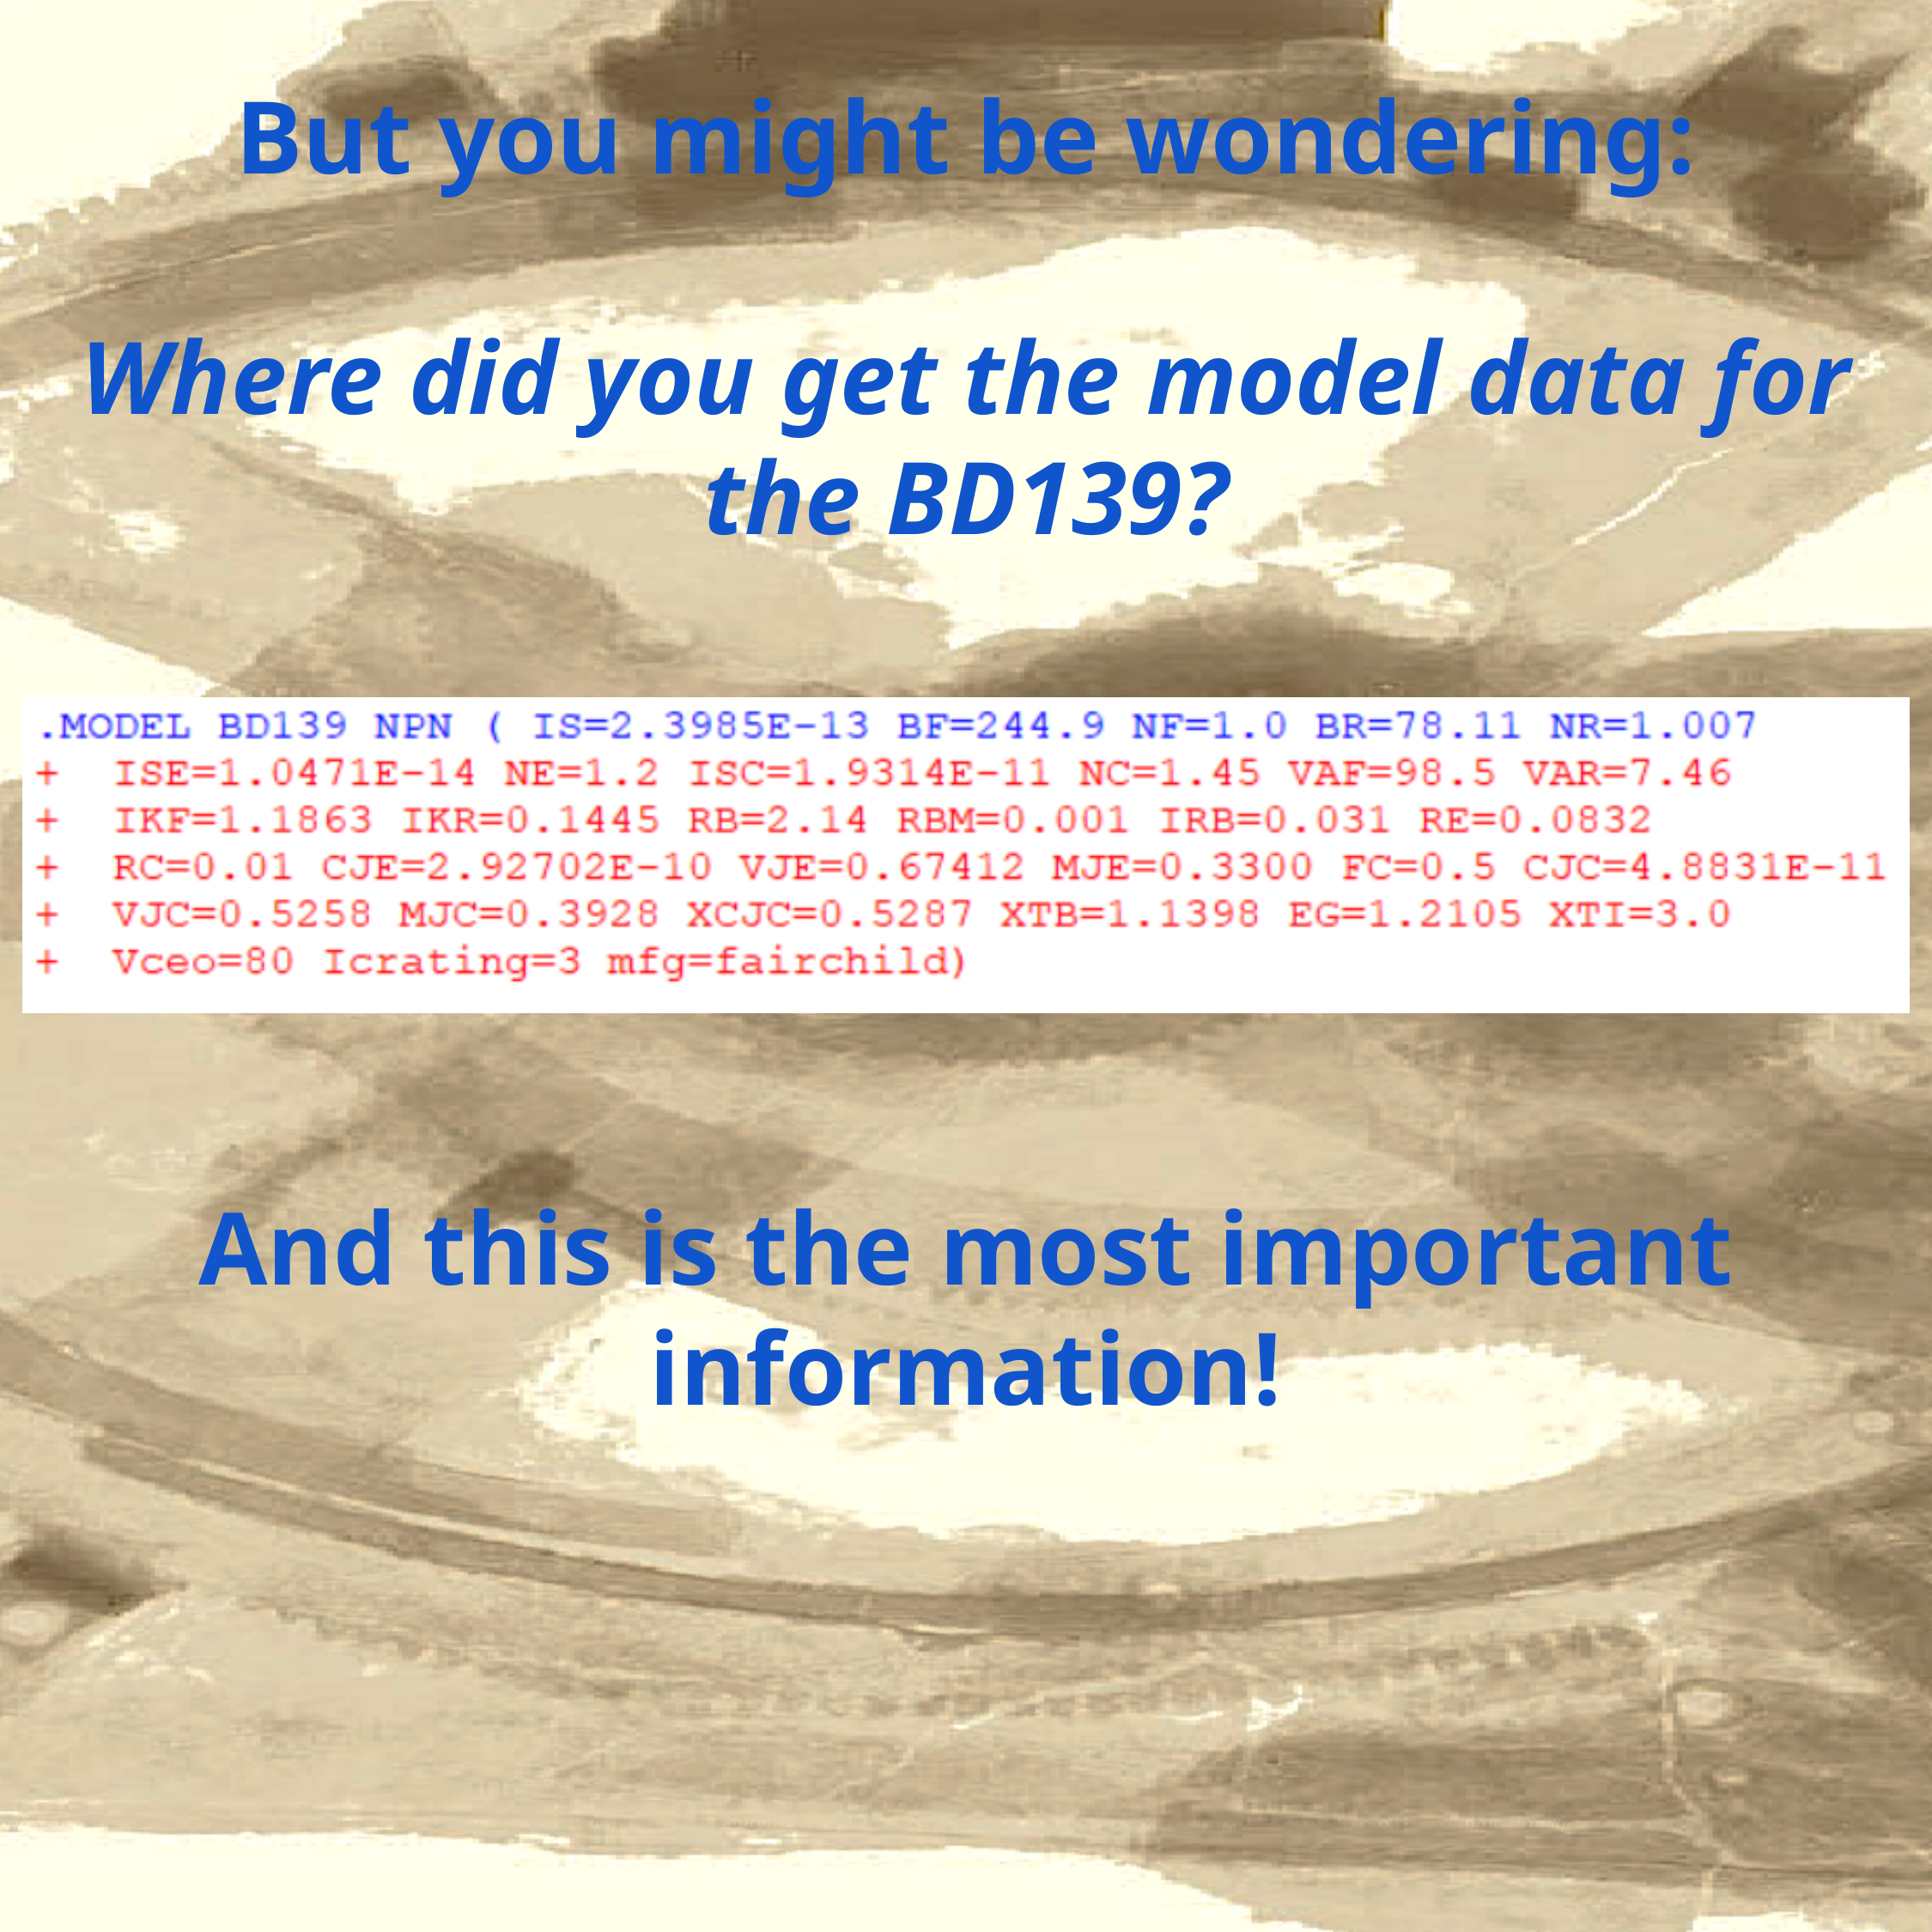

But you might be wondering:
Where did you get the model data for the BD139?
And this is the most important information!